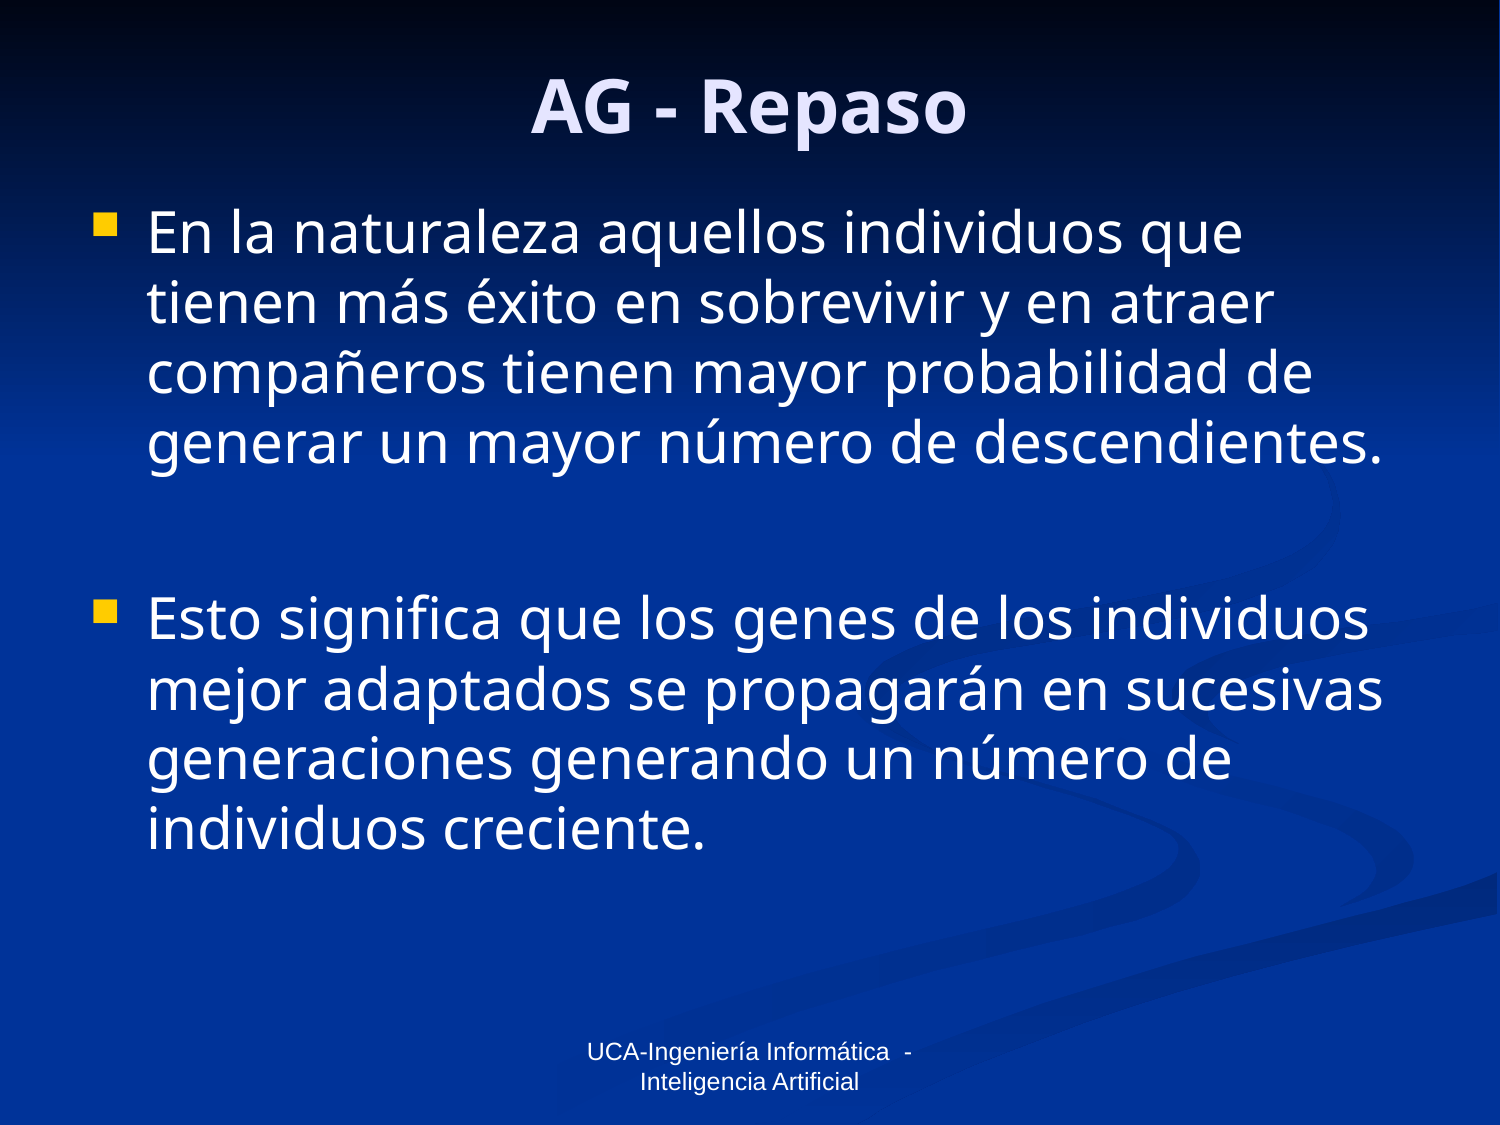

# AG - Repaso
En la naturaleza aquellos individuos que tienen más éxito en sobrevivir y en atraer compañeros tienen mayor probabilidad de generar un mayor número de descendientes.
Esto significa que los genes de los individuos mejor adaptados se propagarán en sucesivas generaciones generando un número de individuos creciente.
UCA-Ingeniería Informática - Inteligencia Artificial